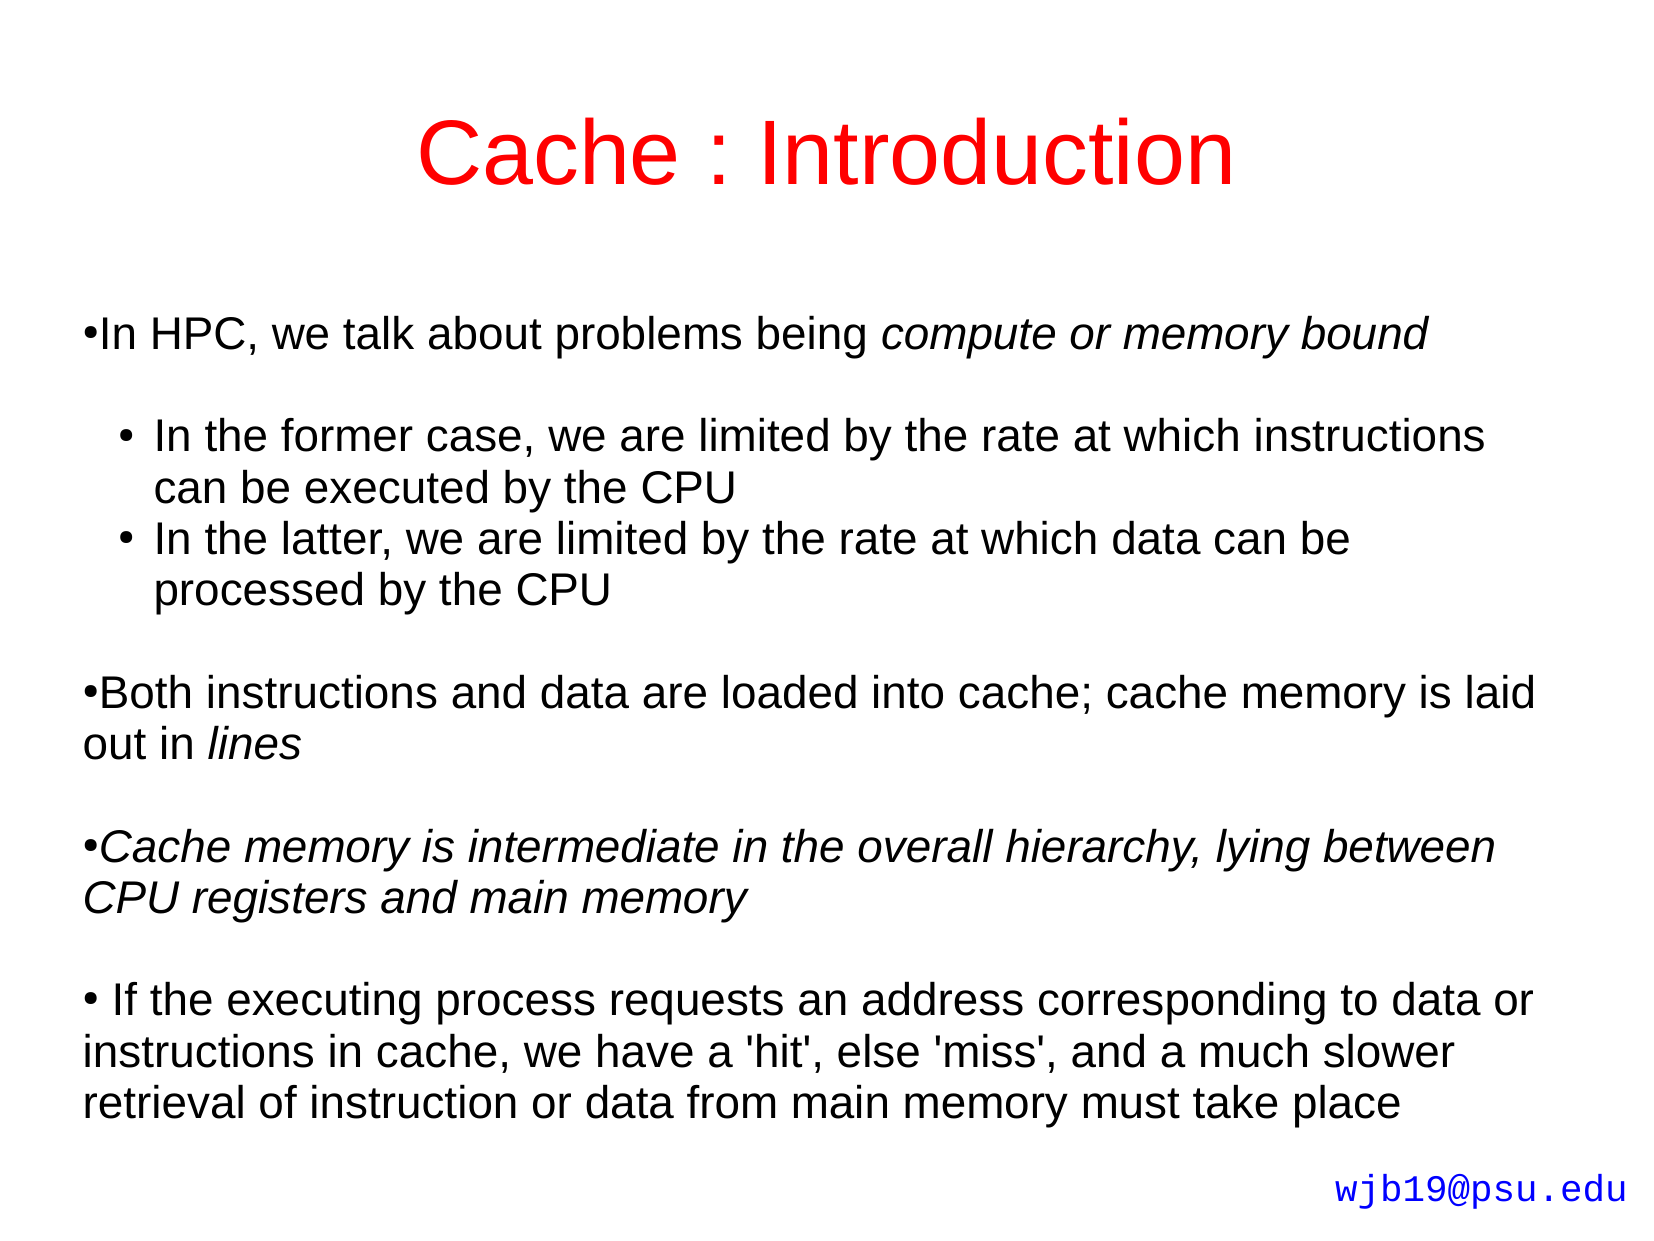

# Cache : Introduction
In HPC, we talk about problems being compute or memory bound
In the former case, we are limited by the rate at which instructions can be executed by the CPU
In the latter, we are limited by the rate at which data can be processed by the CPU
Both instructions and data are loaded into cache; cache memory is laid out in lines
Cache memory is intermediate in the overall hierarchy, lying between CPU registers and main memory
 If the executing process requests an address corresponding to data or instructions in cache, we have a 'hit', else 'miss', and a much slower retrieval of instruction or data from main memory must take place
wjb19@psu.edu